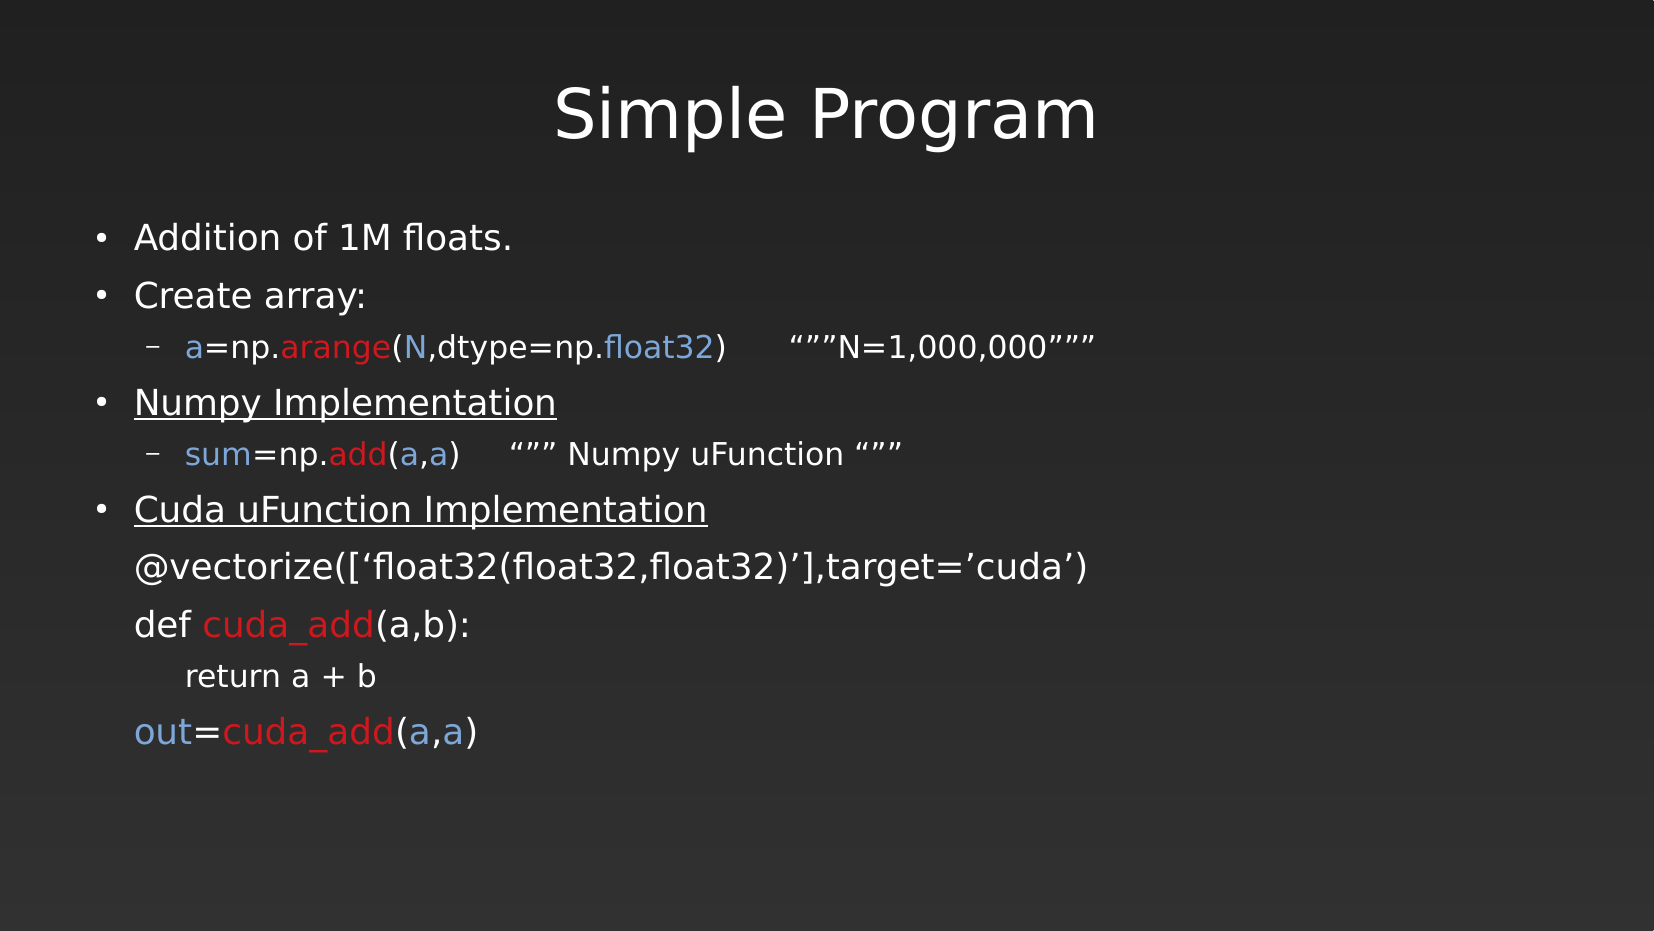

# Simple Program
Addition of 1M floats.
Create array:
a=np.arange(N,dtype=np.float32)	 “””N=1,000,000”””
Numpy Implementation
sum=np.add(a,a) 	“”” Numpy uFunction “””
Cuda uFunction Implementation
@vectorize([‘float32(float32,float32)’],target=’cuda’)
def cuda_add(a,b):
return a + b
out=cuda_add(a,a)